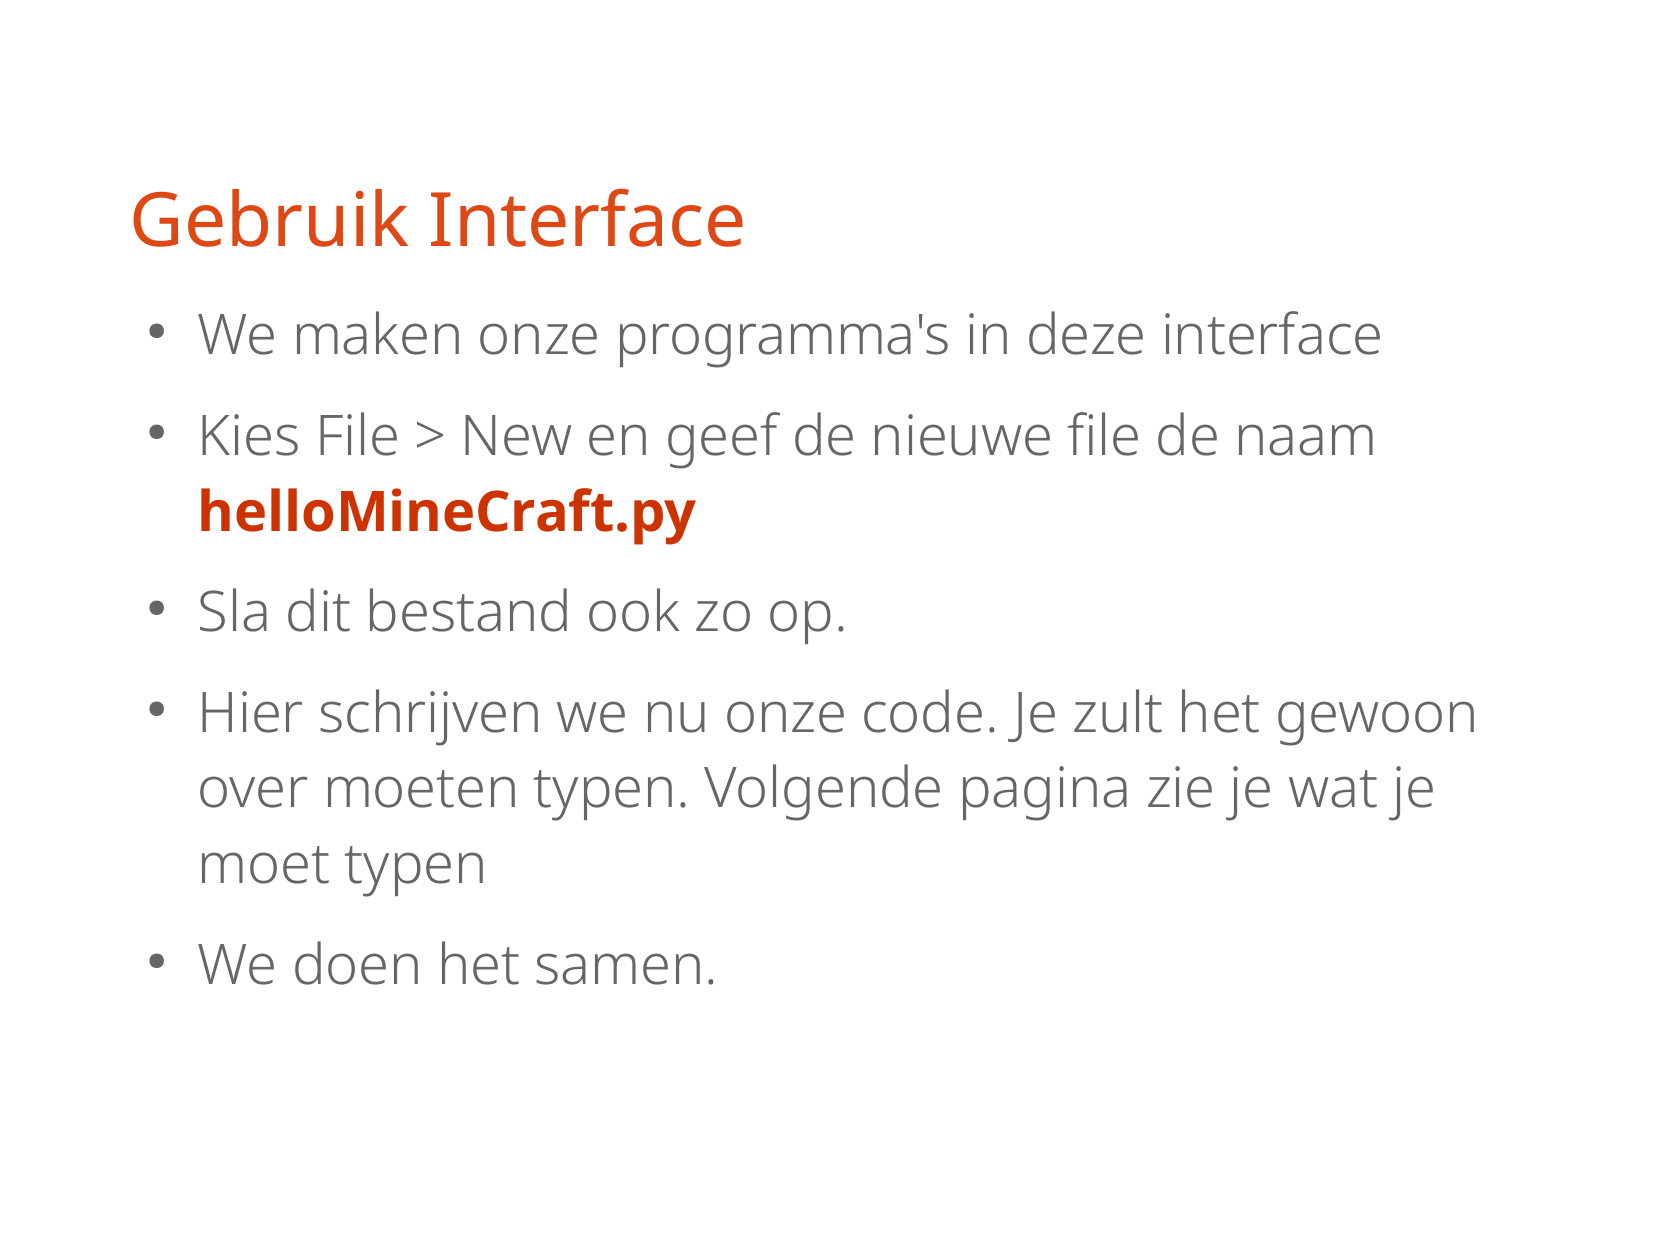

# Gebruik Interface
We maken onze programma's in deze interface
Kies File > New en geef de nieuwe file de naam helloMineCraft.py
Sla dit bestand ook zo op.
Hier schrijven we nu onze code. Je zult het gewoon over moeten typen. Volgende pagina zie je wat je moet typen
We doen het samen.